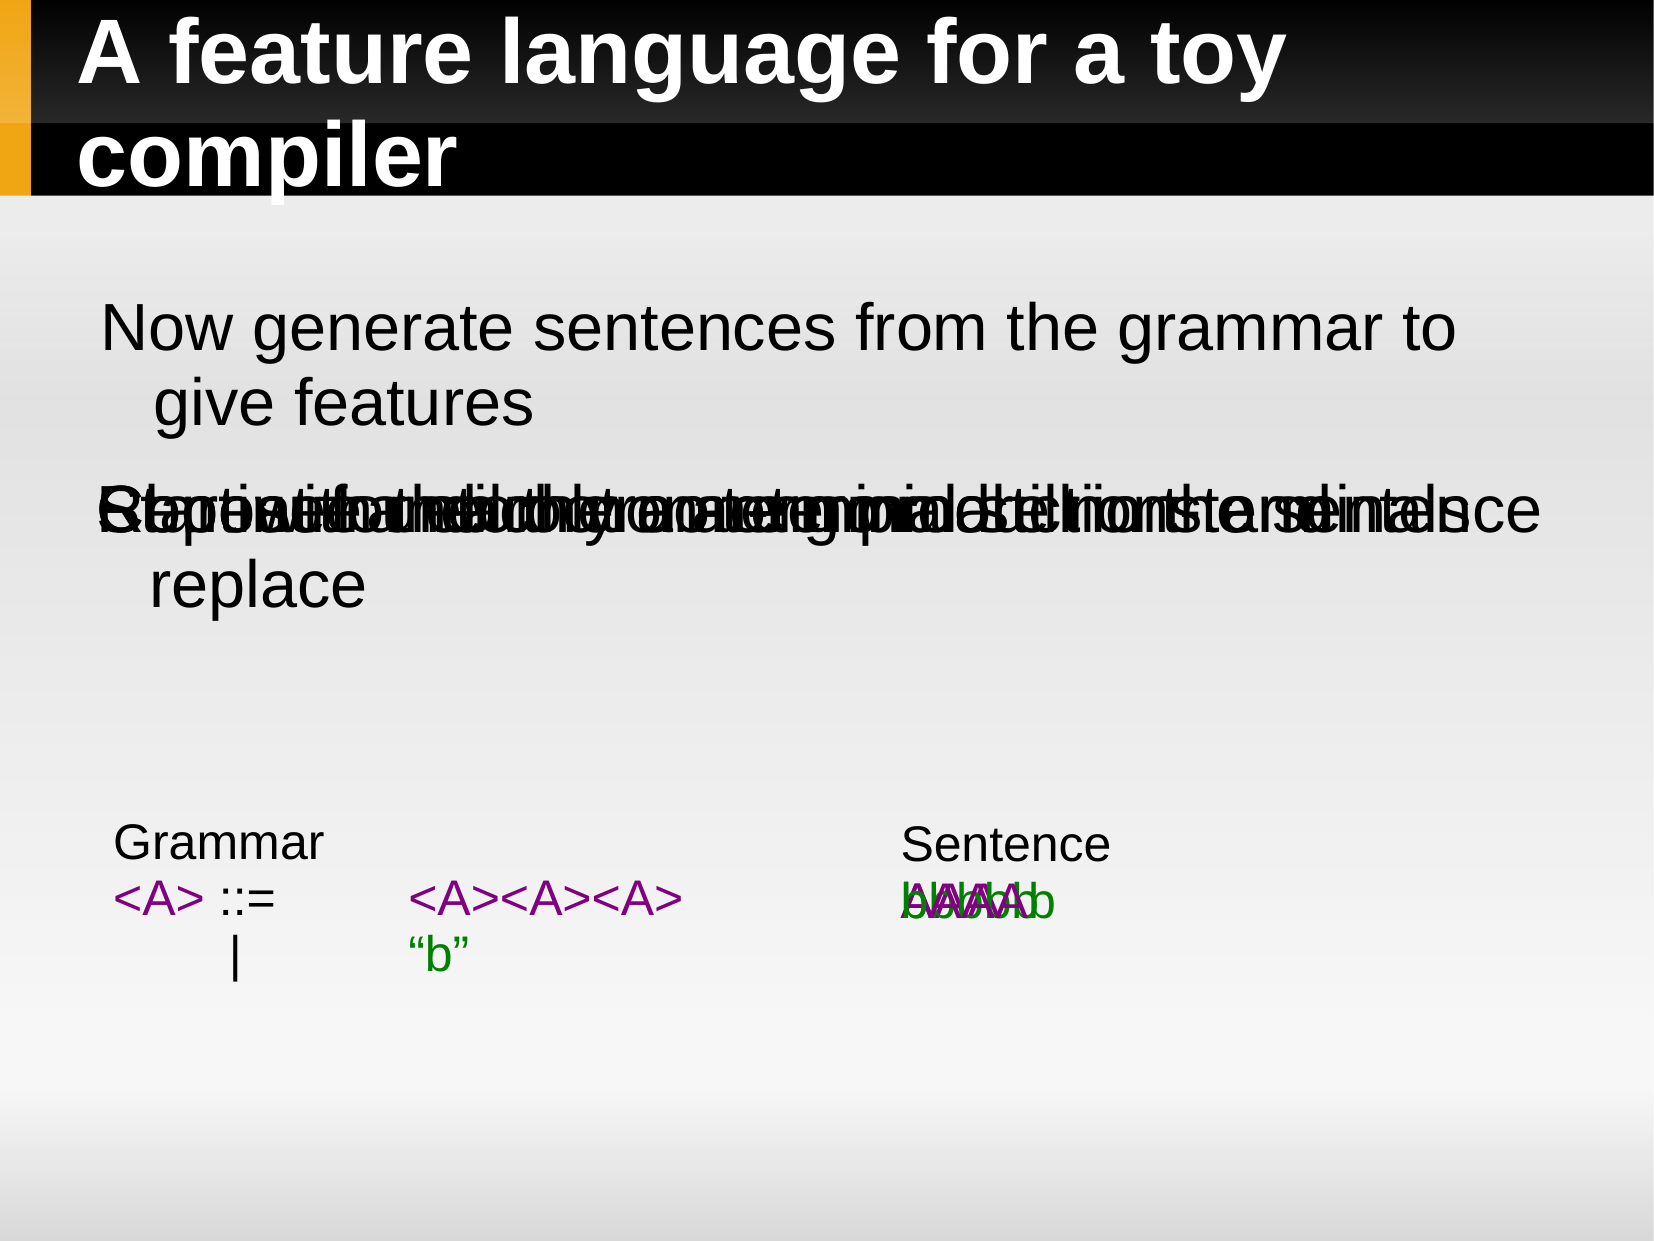

# A feature language for a toy compiler
Now generate sentences from the grammar to give features
Start with the root non-terminal
Choose randomly among productions and replace
Repeat for each non-terminal still in the sentence
Continue until there are no more non-terminals
Grammar
<A> ::= 		<A><A><A>
	 | 			“b”
Sentence
AAA
bbbbb
A
bAAAb